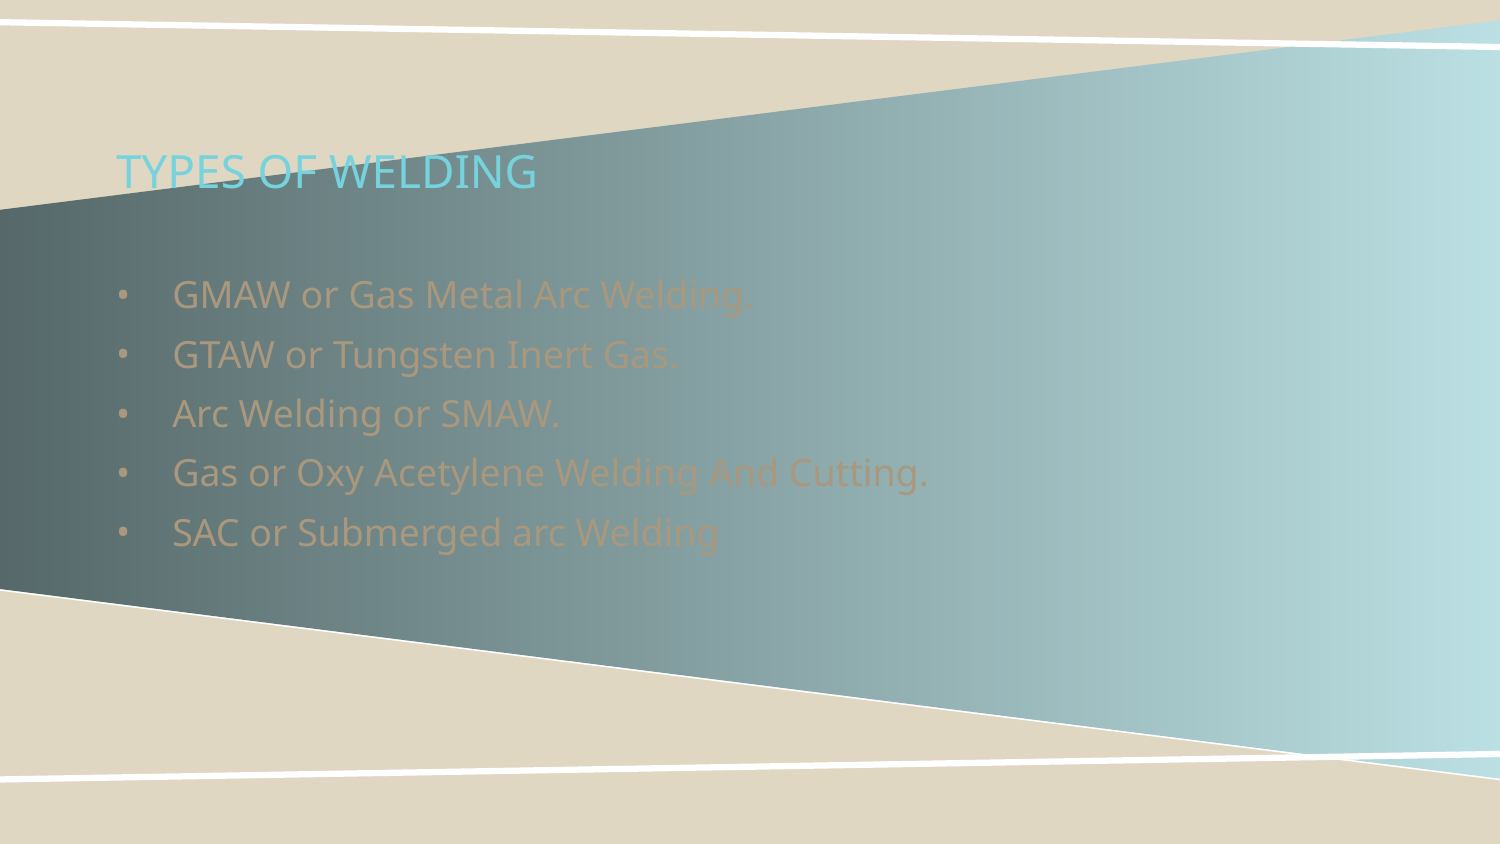

TYPES OF WELDING
#
GMAW or Gas Metal Arc Welding.
GTAW or Tungsten Inert Gas.
Arc Welding or SMAW.
Gas or Oxy Acetylene Welding And Cutting.
SAC or Submerged arc Welding